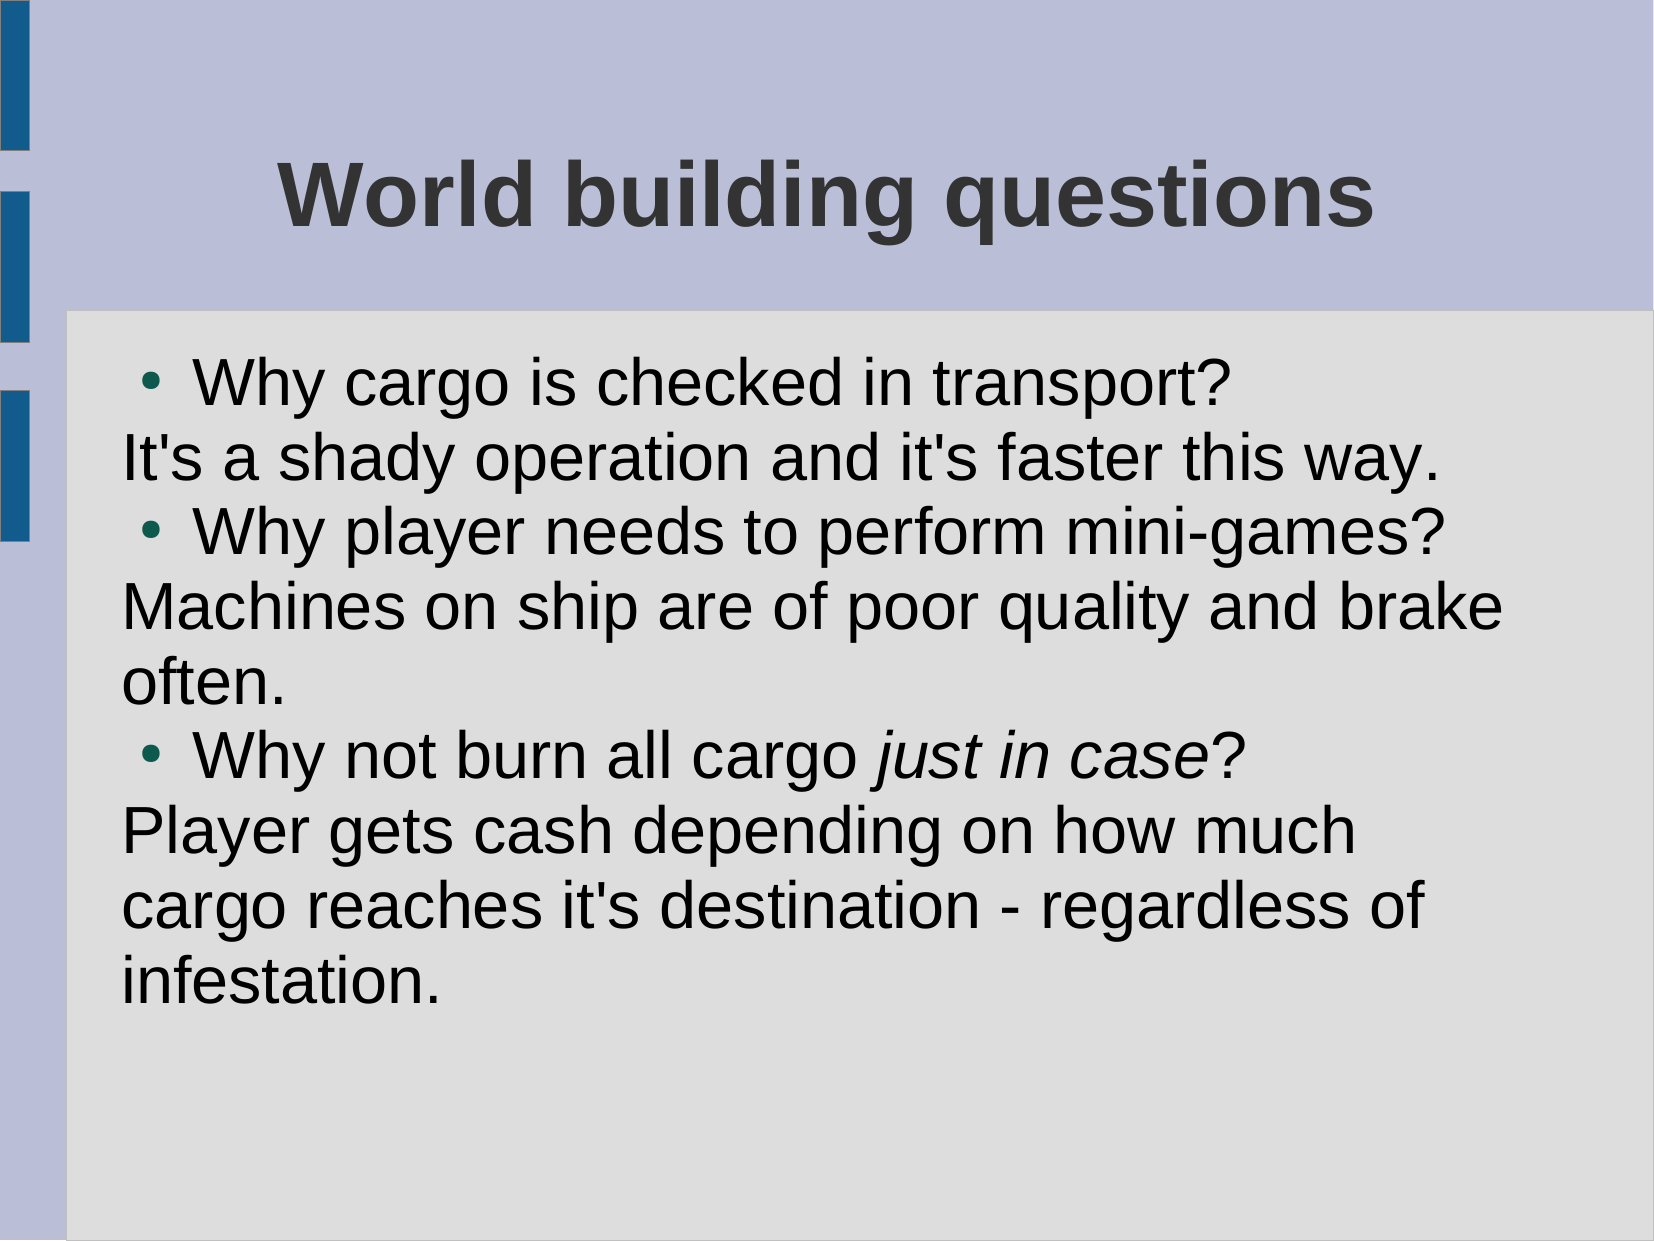

# World building questions
Why cargo is checked in transport?
It's a shady operation and it's faster this way.
Why player needs to perform mini-games?
Machines on ship are of poor quality and brake often.
Why not burn all cargo just in case?
Player gets cash depending on how much cargo reaches it's destination - regardless of infestation.